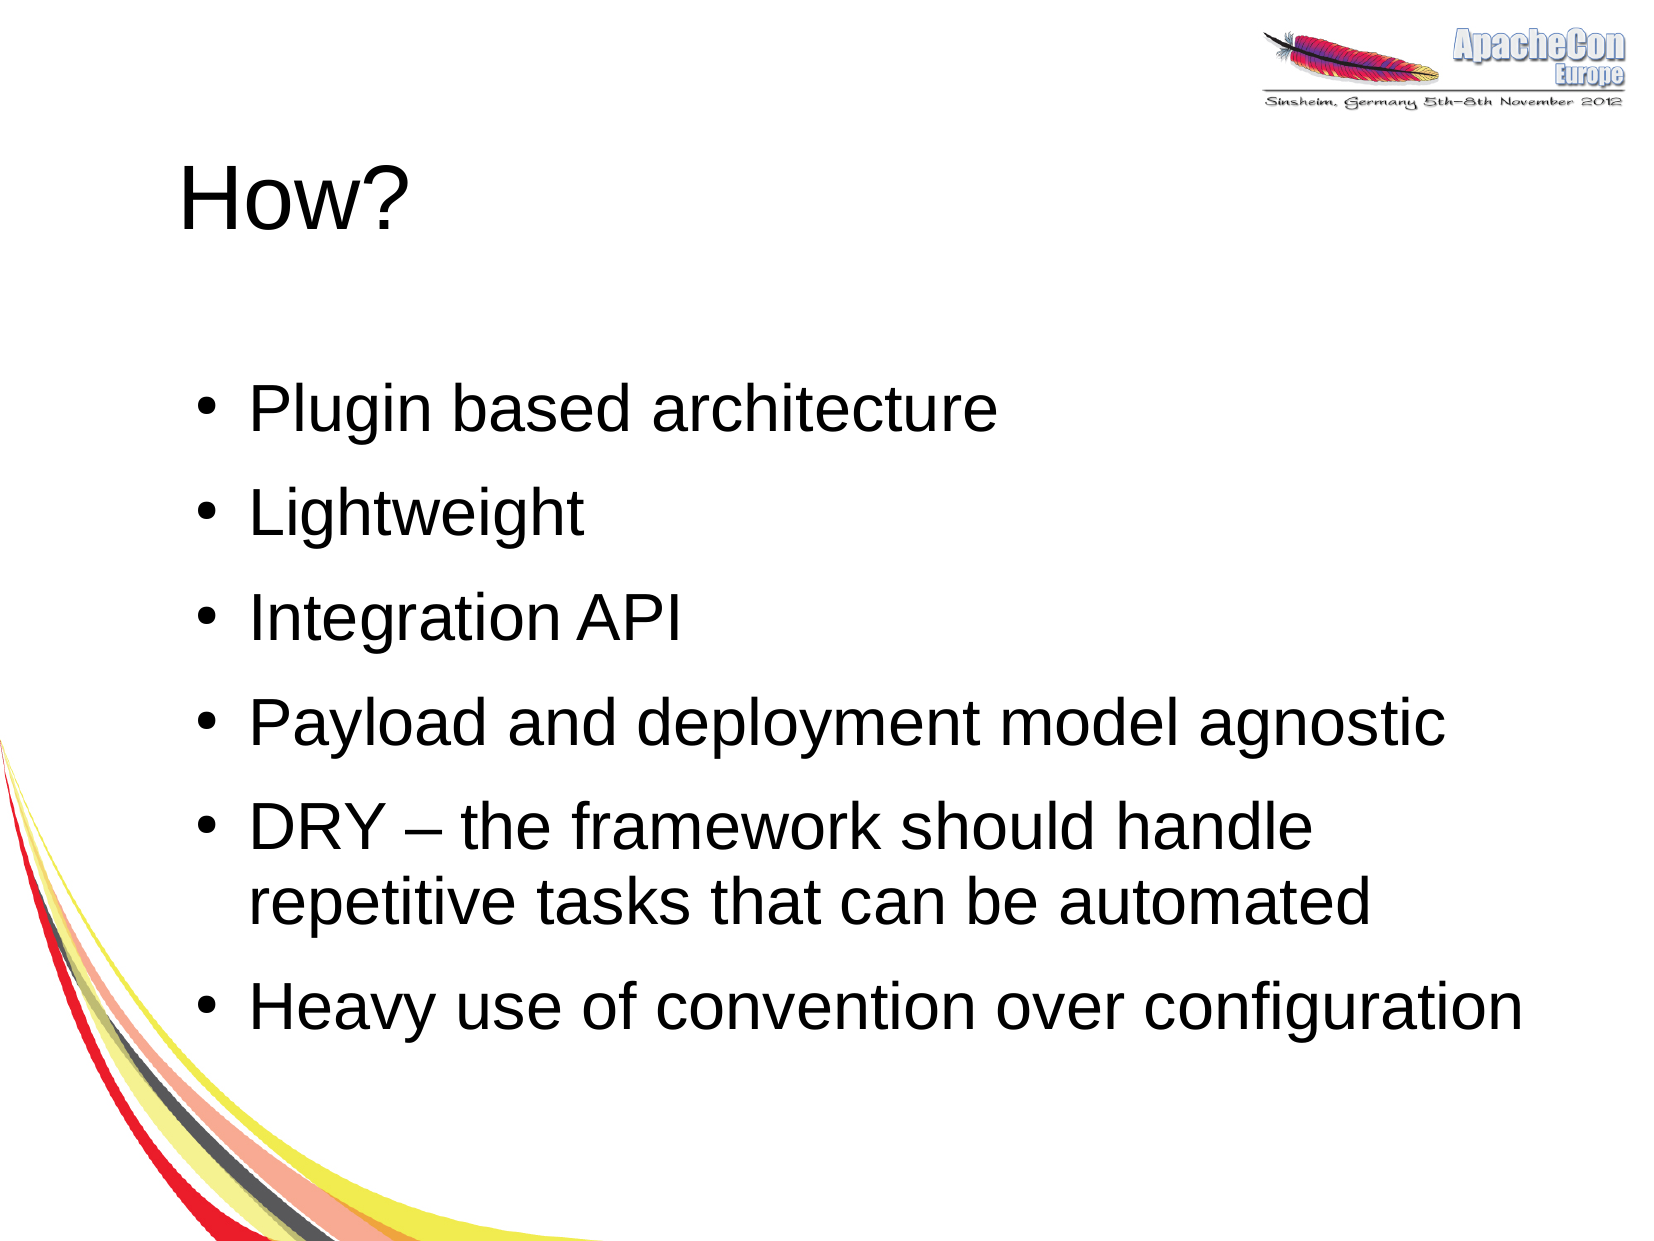

# How?
Plugin based architecture
Lightweight
Integration API
Payload and deployment model agnostic
DRY – the framework should handle repetitive tasks that can be automated
Heavy use of convention over configuration